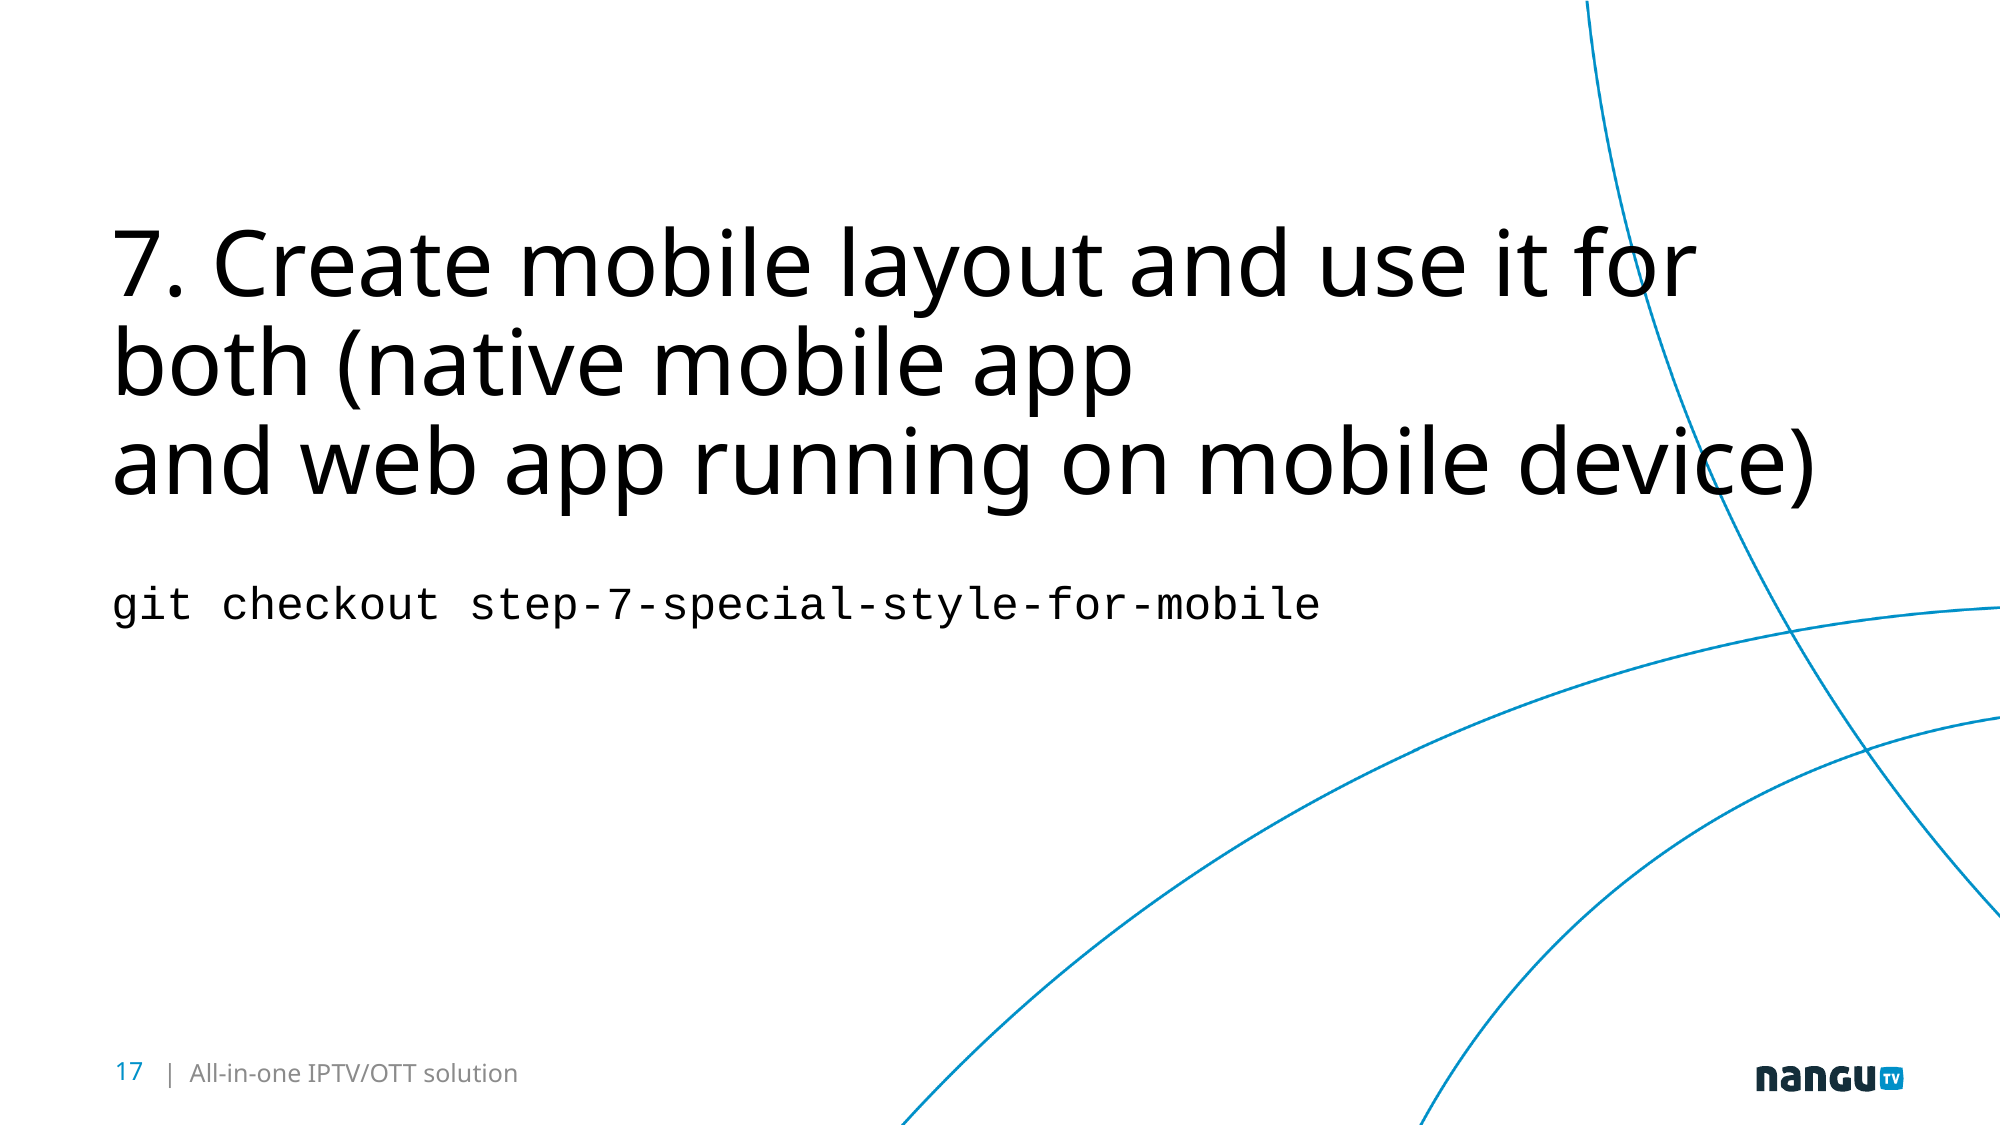

# 7. Create mobile layout and use it for both (native mobile app and web app running on mobile device)
git checkout step-7-special-style-for-mobile
| All-in-one IPTV/OTT solution